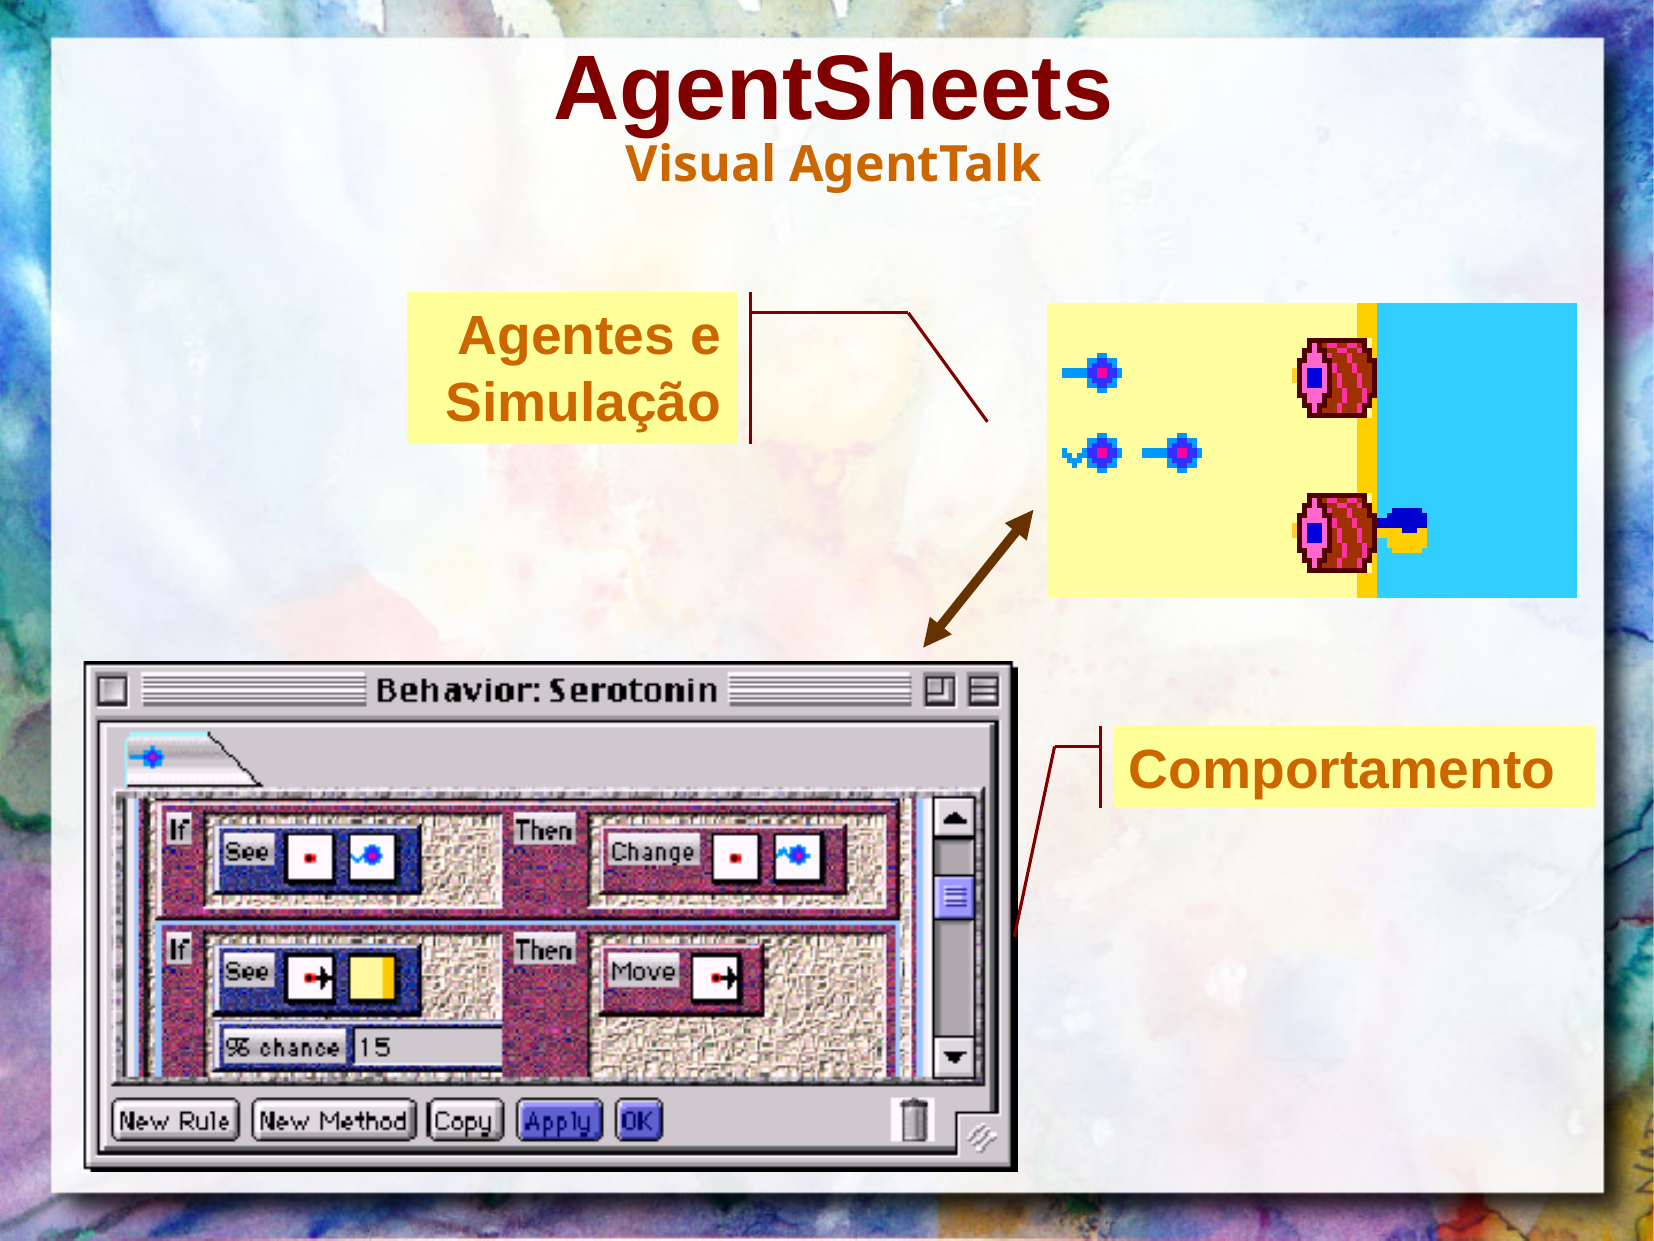

AgentSheets
# Visual AgentTalk
Agentes e Simulação
Comportamento